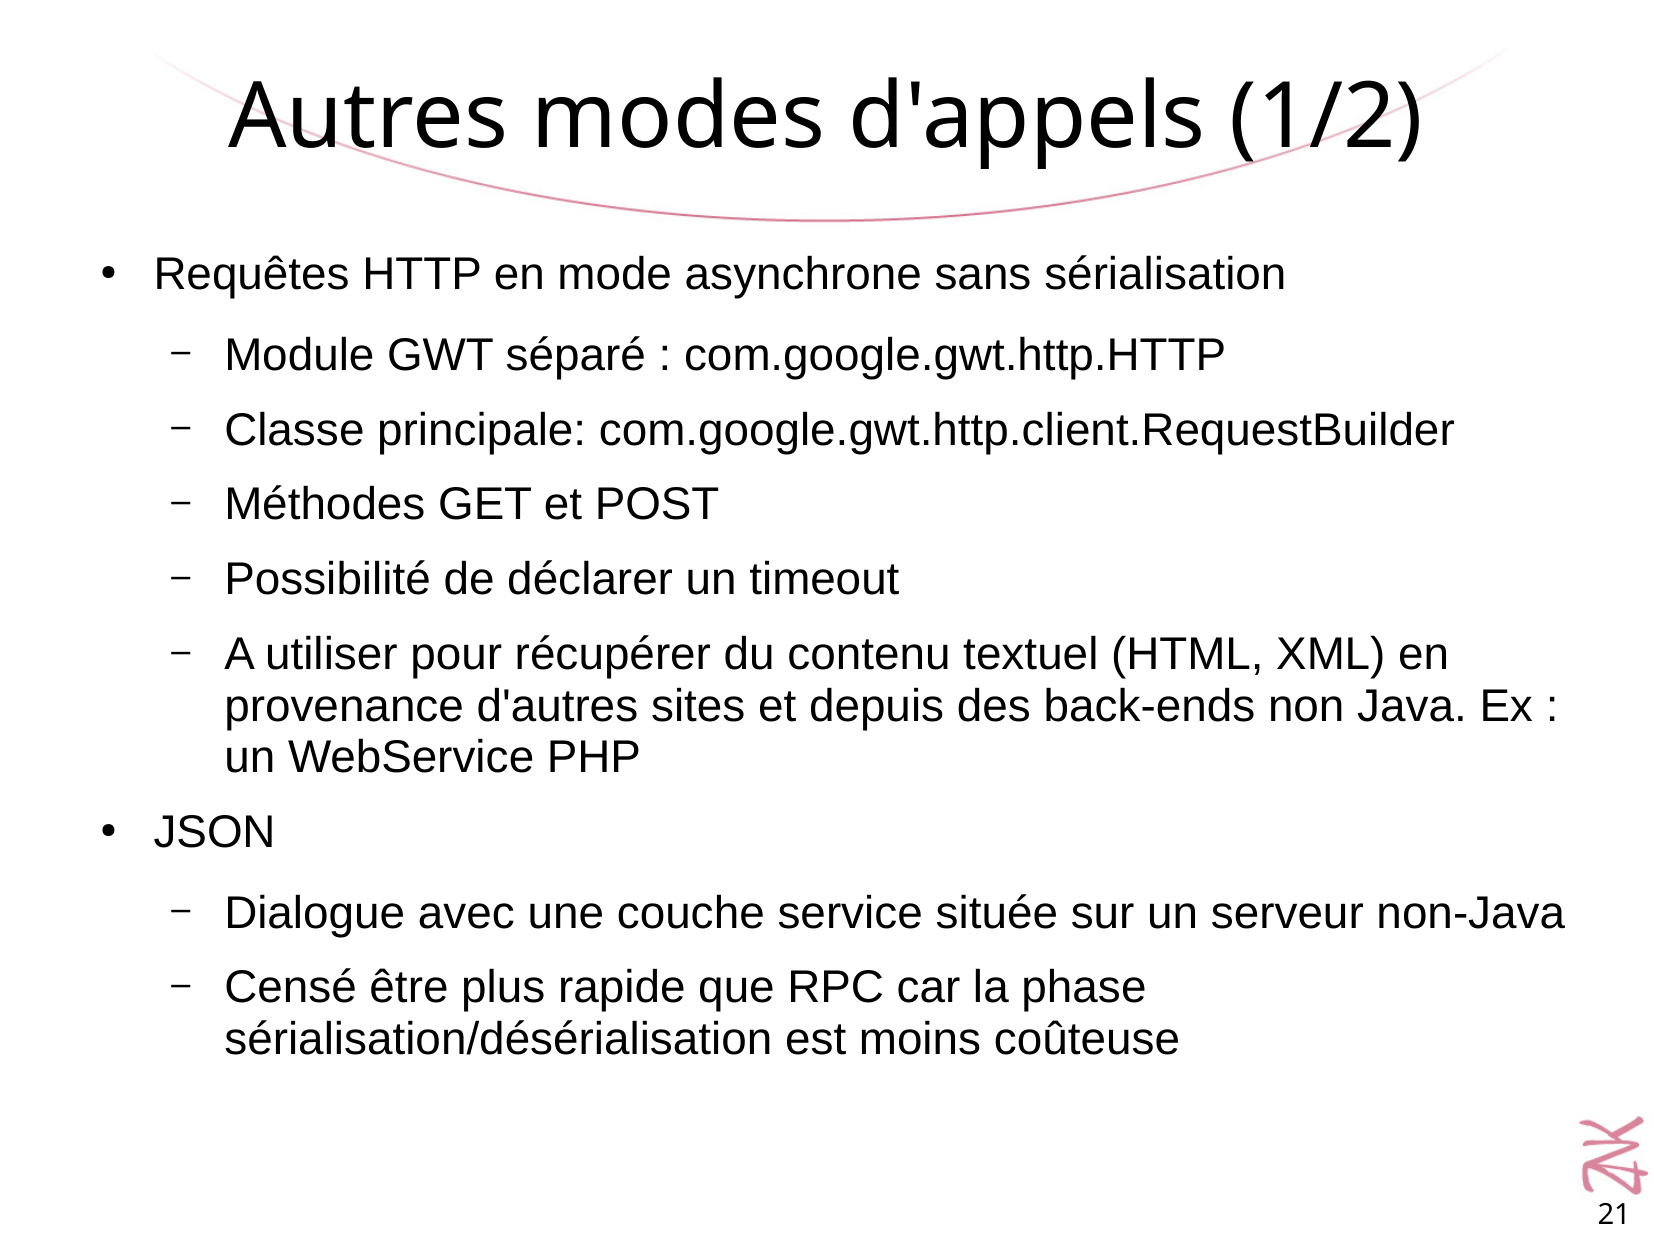

# Autres modes d'appels (1/2)
Requêtes HTTP en mode asynchrone sans sérialisation
Module GWT séparé : com.google.gwt.http.HTTP
Classe principale: com.google.gwt.http.client.RequestBuilder
Méthodes GET et POST
Possibilité de déclarer un timeout
A utiliser pour récupérer du contenu textuel (HTML, XML) en provenance d'autres sites et depuis des back-ends non Java. Ex : un WebService PHP
JSON
Dialogue avec une couche service située sur un serveur non-Java
Censé être plus rapide que RPC car la phase sérialisation/désérialisation est moins coûteuse
21